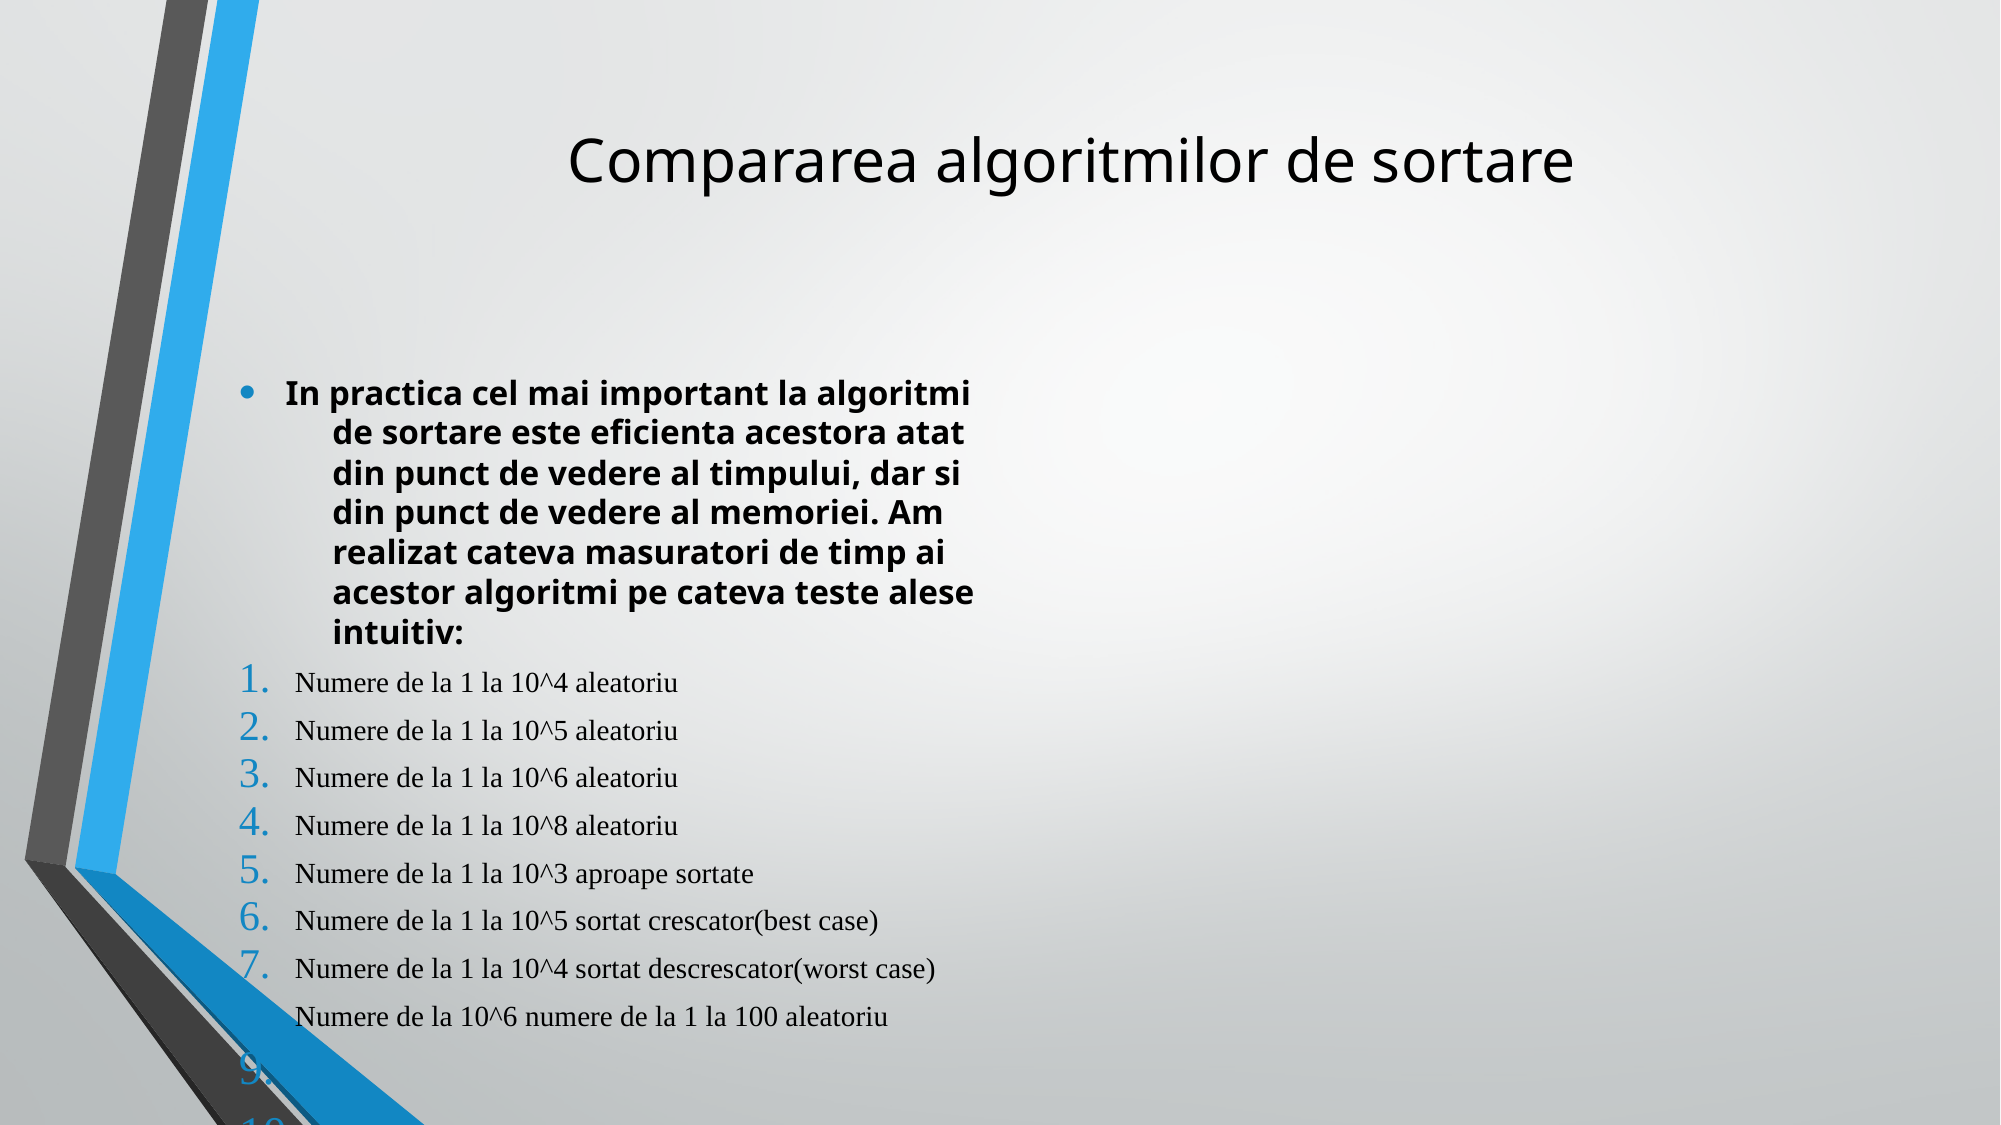

# Compararea algoritmilor de sortare
In practica cel mai important la algoritmi de sortare este eficienta acestora atat din punct de vedere al timpului, dar si din punct de vedere al memoriei. Am realizat cateva masuratori de timp ai acestor algoritmi pe cateva teste alese intuitiv:
Numere de la 1 la 10^4 aleatoriu
Numere de la 1 la 10^5 aleatoriu
Numere de la 1 la 10^6 aleatoriu
Numere de la 1 la 10^8 aleatoriu
Numere de la 1 la 10^3 aproape sortate
Numere de la 1 la 10^5 sortat crescator(best case)
Numere de la 1 la 10^4 sortat descrescator(worst case)
Numere de la 10^6 numere de la 1 la 100 aleatoriu